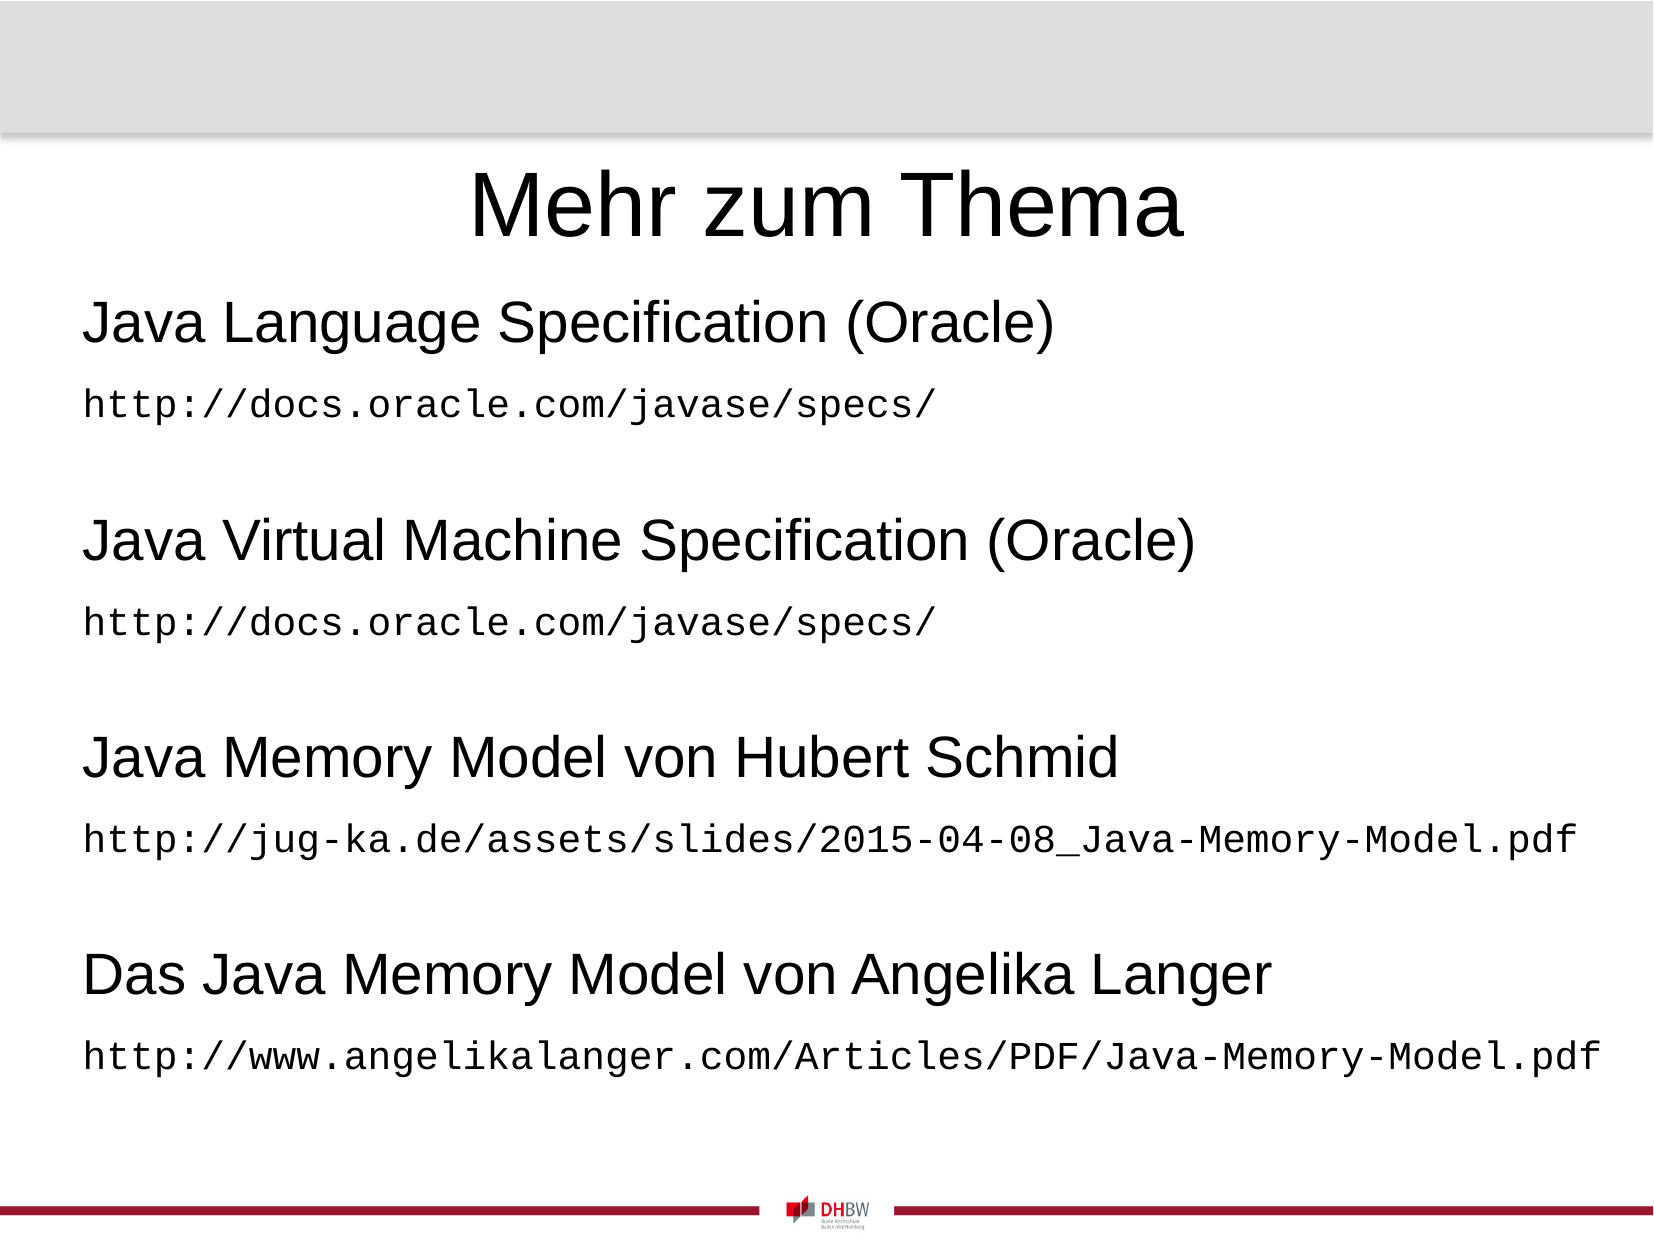

# Mehr zum Thema
Java Language Specification (Oracle)
http://docs.oracle.com/javase/specs/
Java Virtual Machine Specification (Oracle)
http://docs.oracle.com/javase/specs/
Java Memory Model von Hubert Schmid
http://jug-ka.de/assets/slides/2015-04-08_Java-Memory-Model.pdf
Das Java Memory Model von Angelika Langer
http://www.angelikalanger.com/Articles/PDF/Java-Memory-Model.pdf